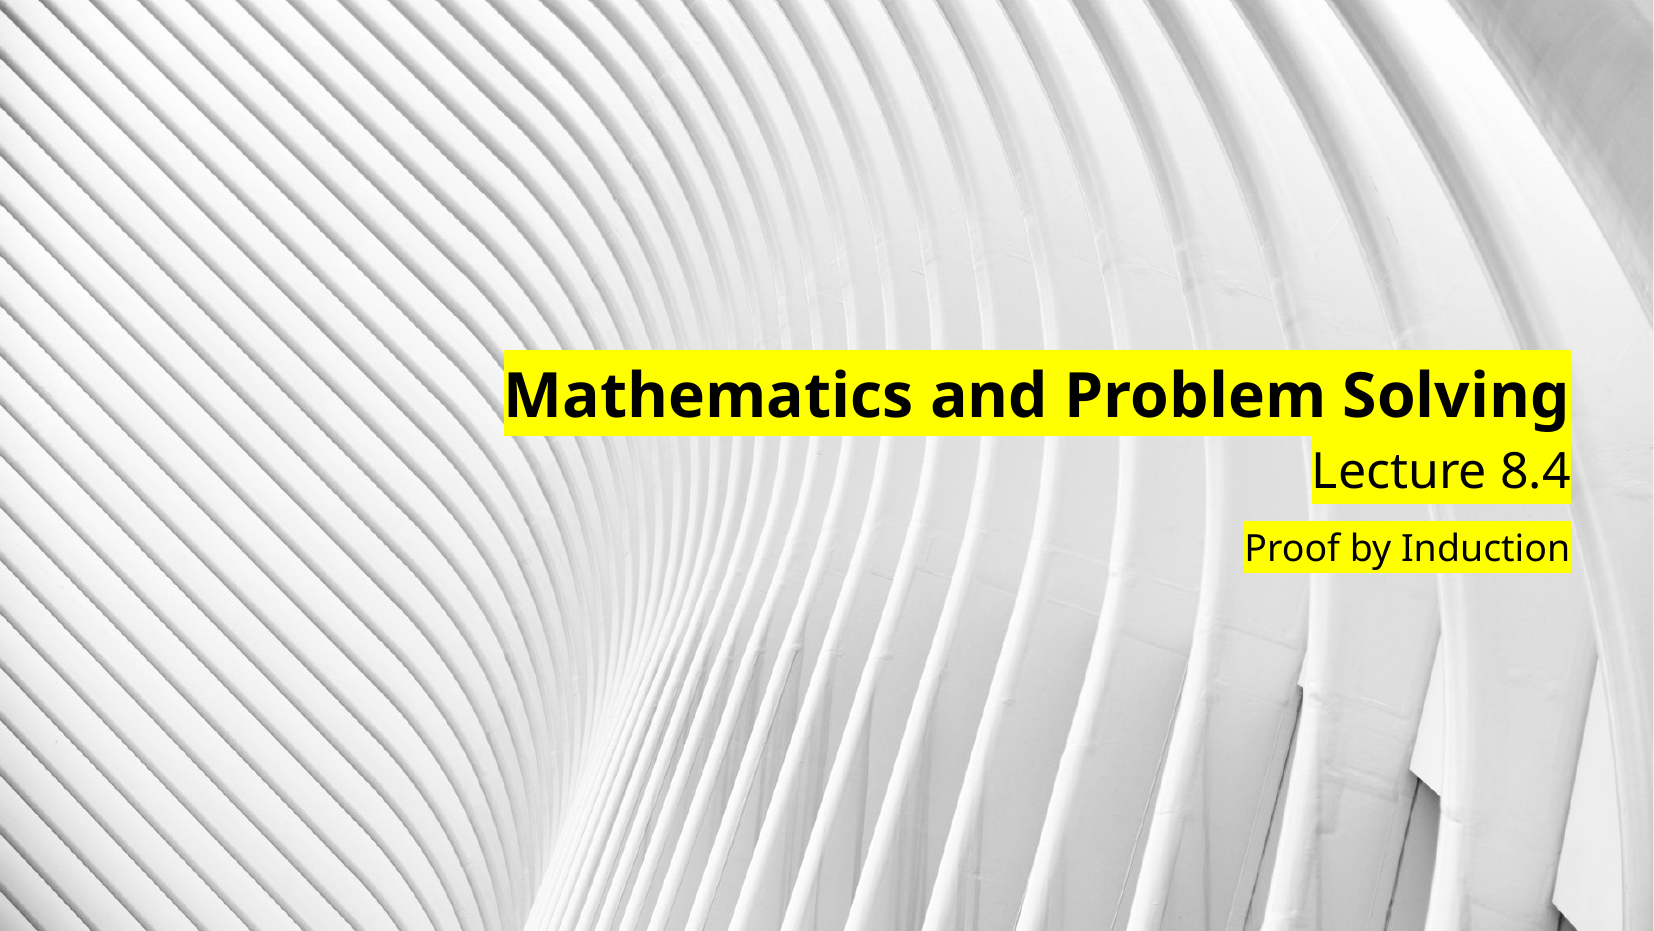

#
Mathematics and Problem Solving
Lecture 8.4
Proof by Induction